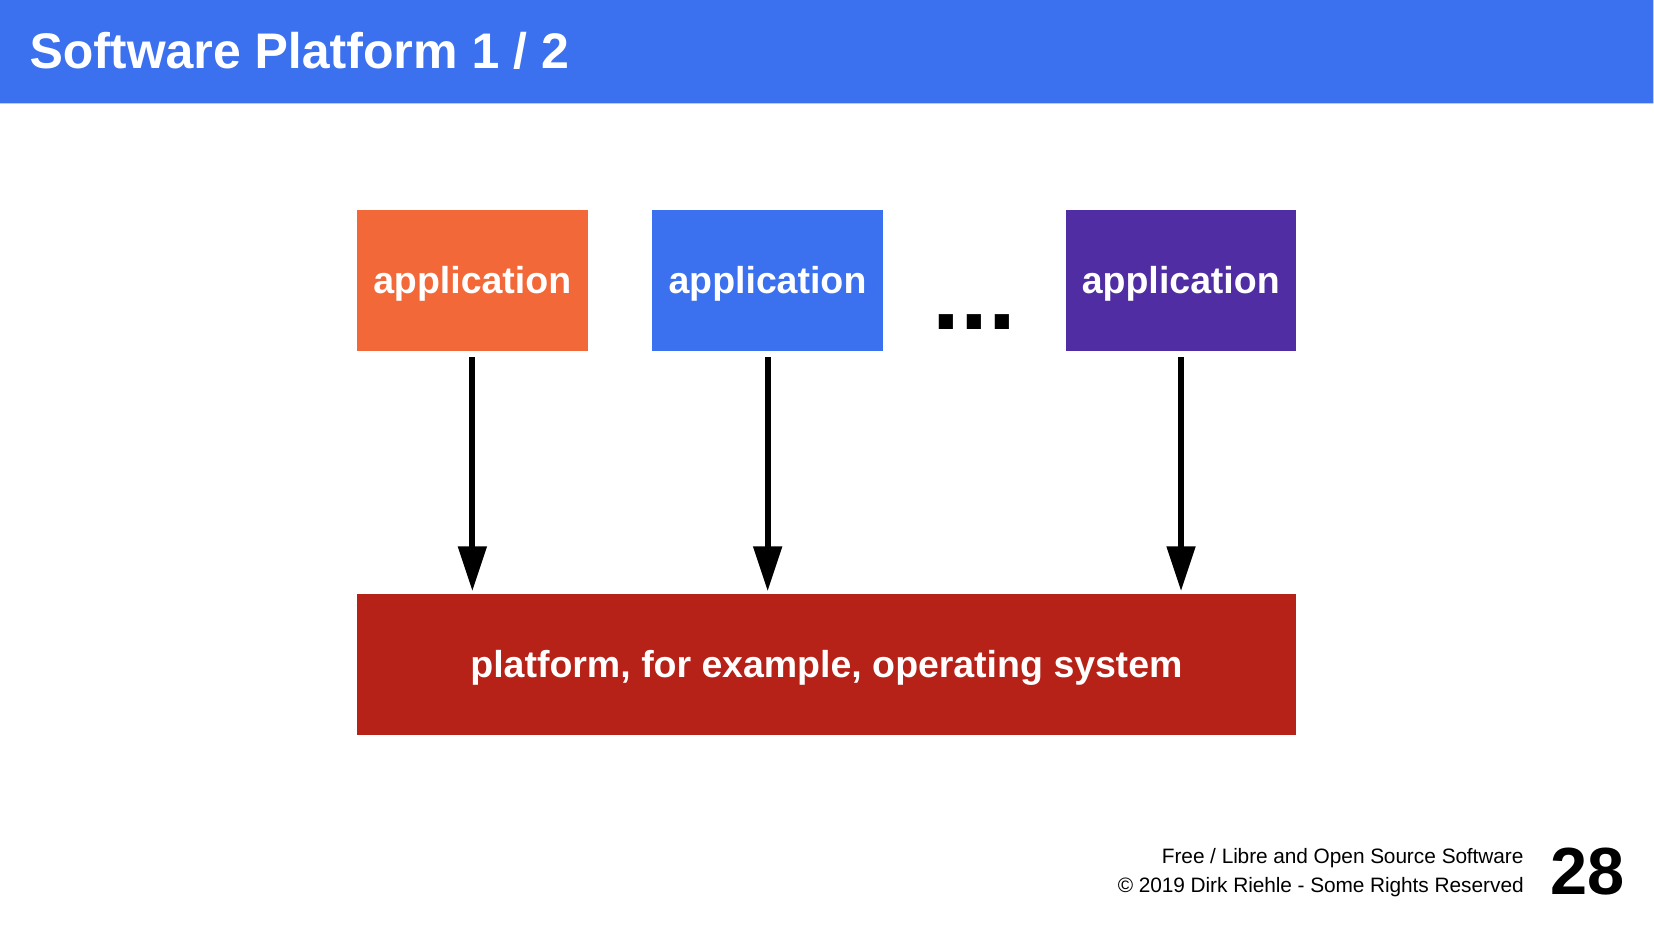

# Software Platform 1 / 2
application
application
...
application
platform, for example, operating system
Free / Libre and Open Source Software
28
© 2019 Dirk Riehle - Some Rights Reserved